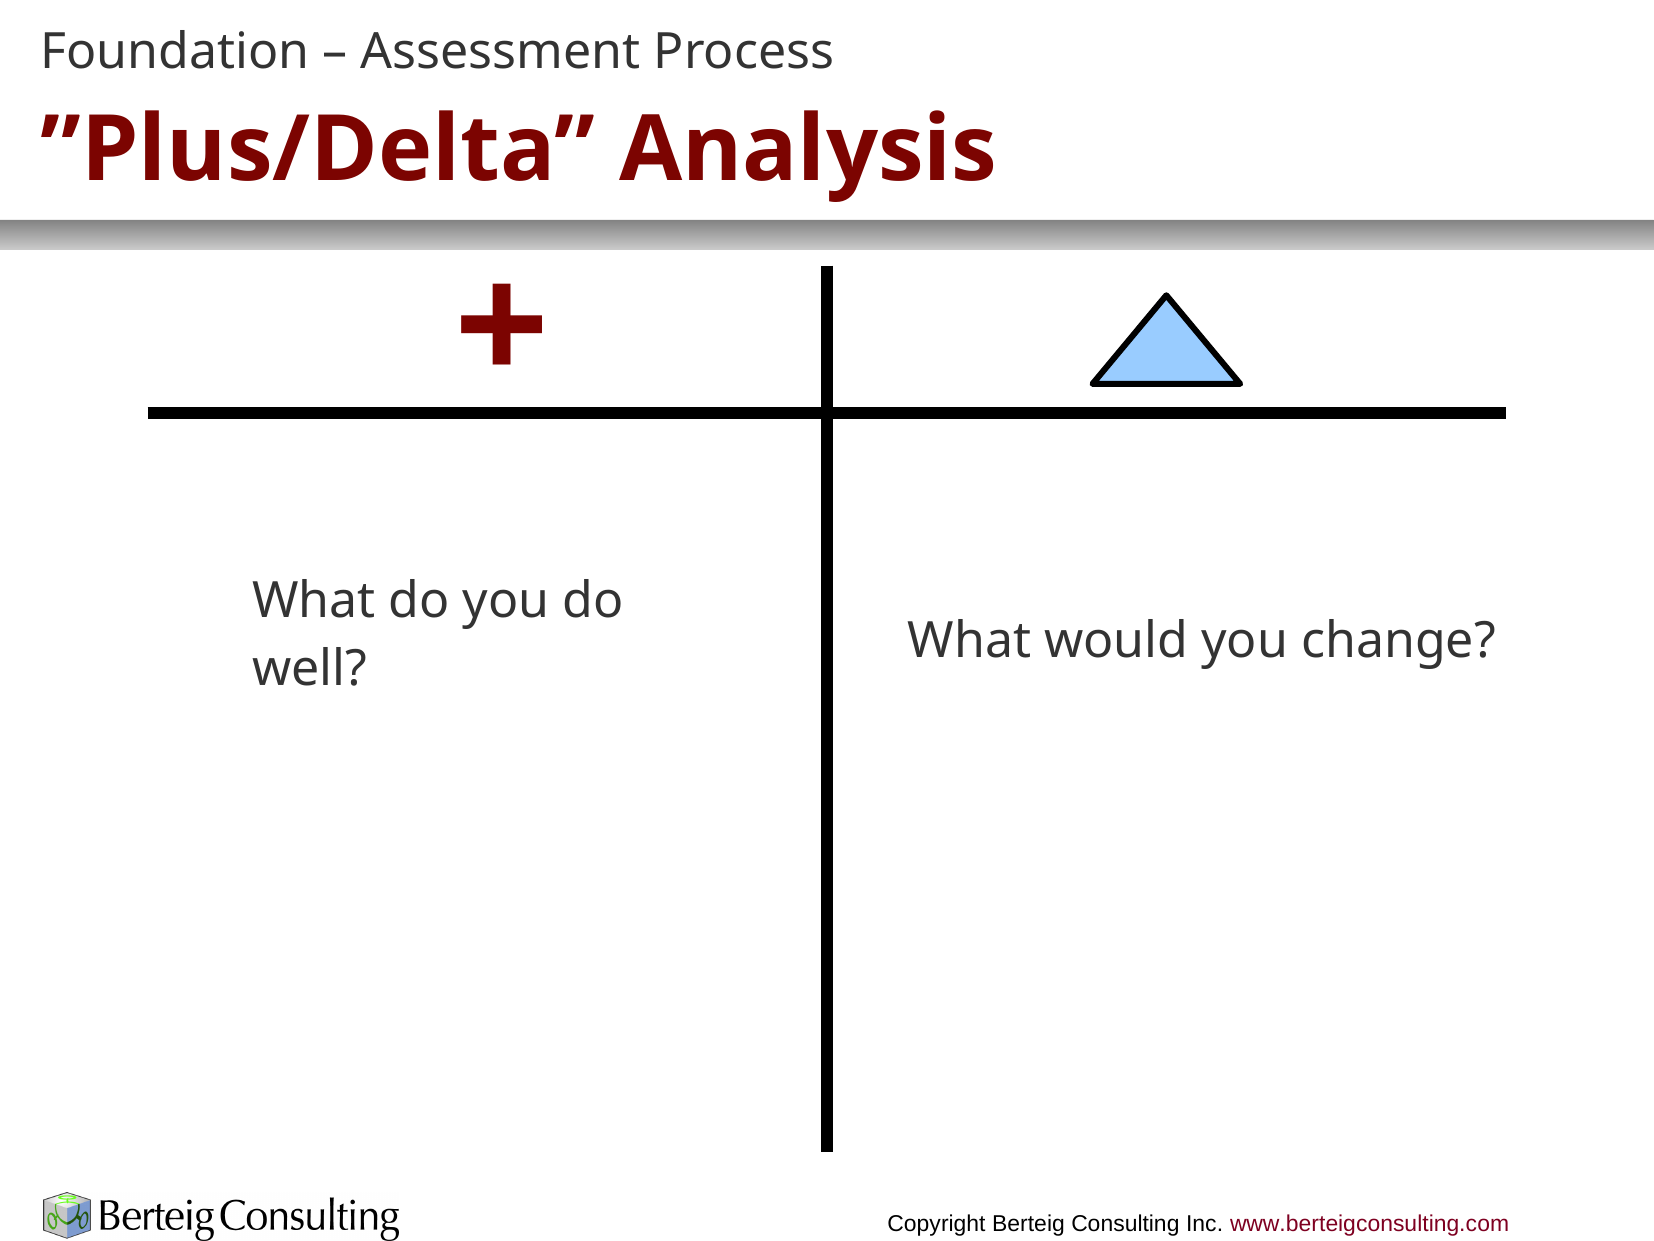

# Foundation – Assessment Process ”Plus/Delta” Analysis
+
What do you do well?
What would you change?
Copyright Berteig Consulting Inc. www.berteigconsulting.com